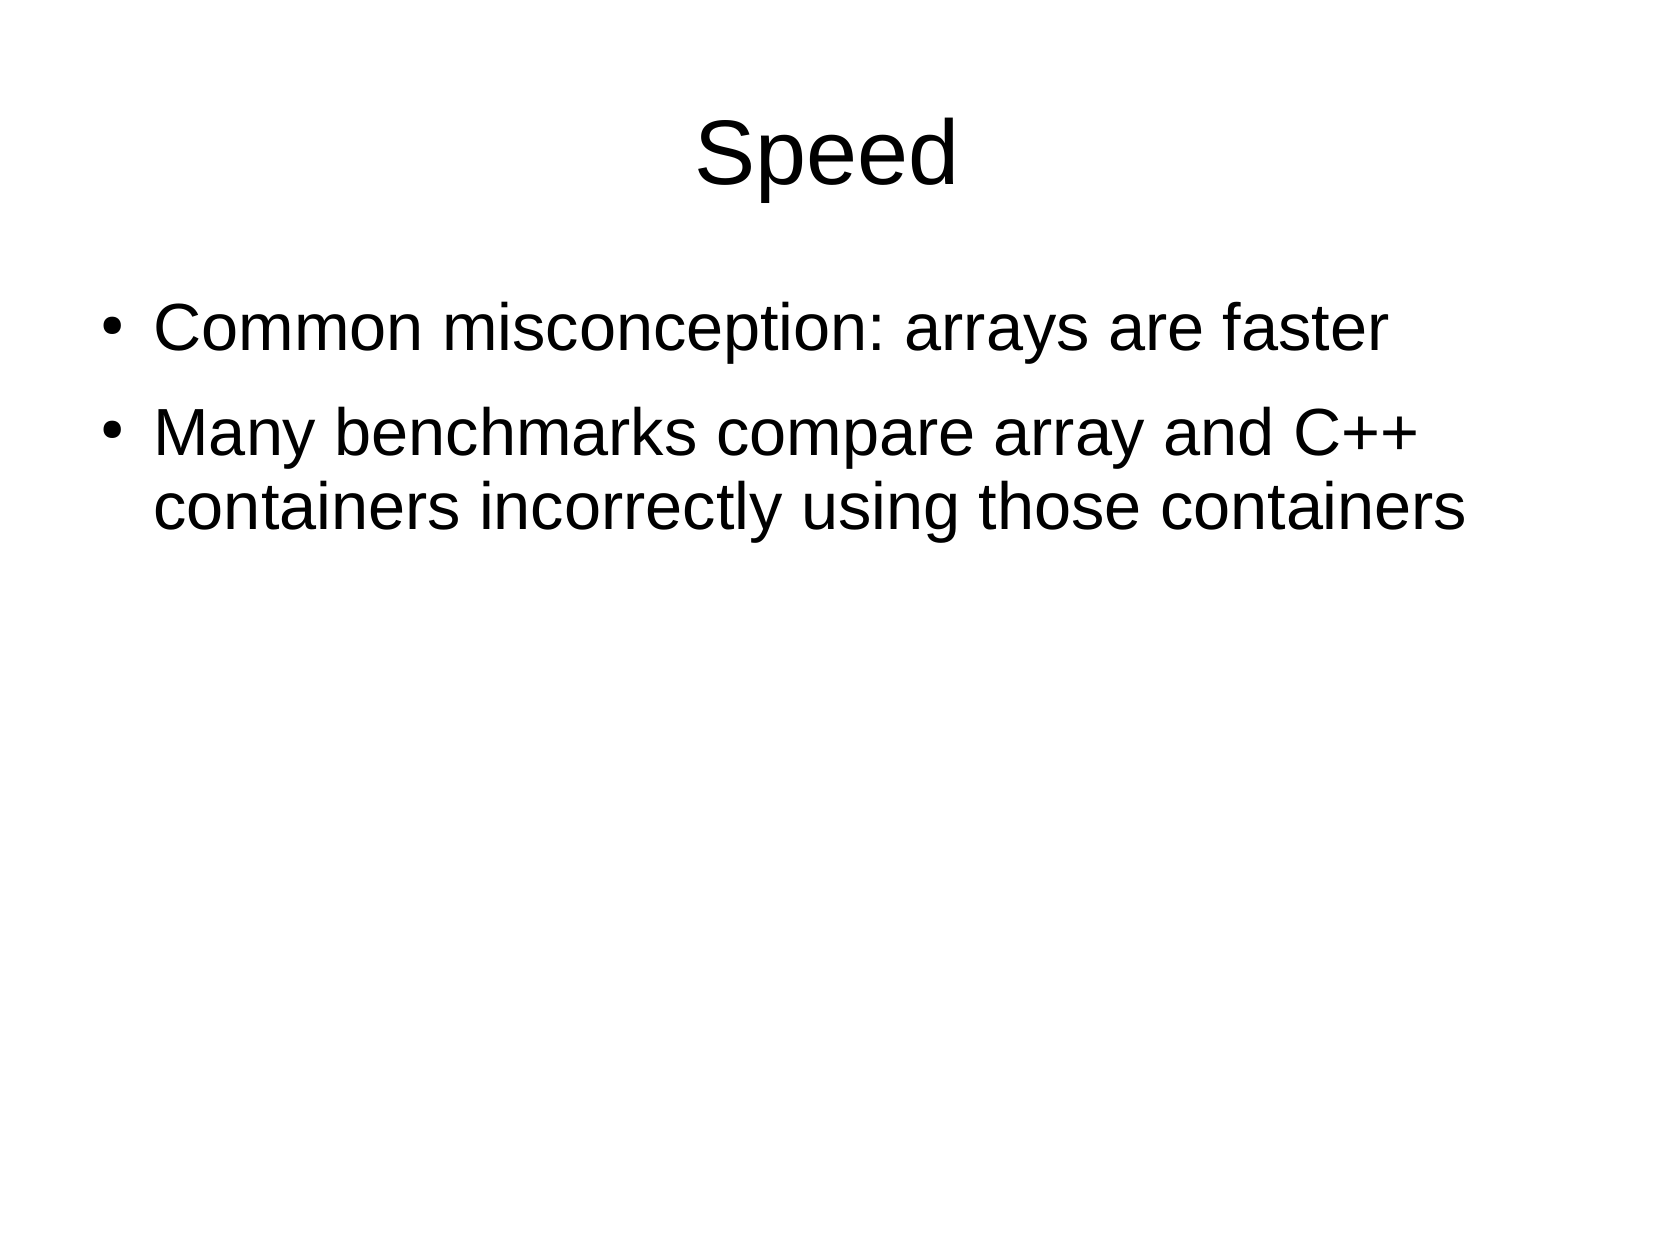

# Speed
Common misconception: arrays are faster
Many benchmarks compare array and C++ containers incorrectly using those containers